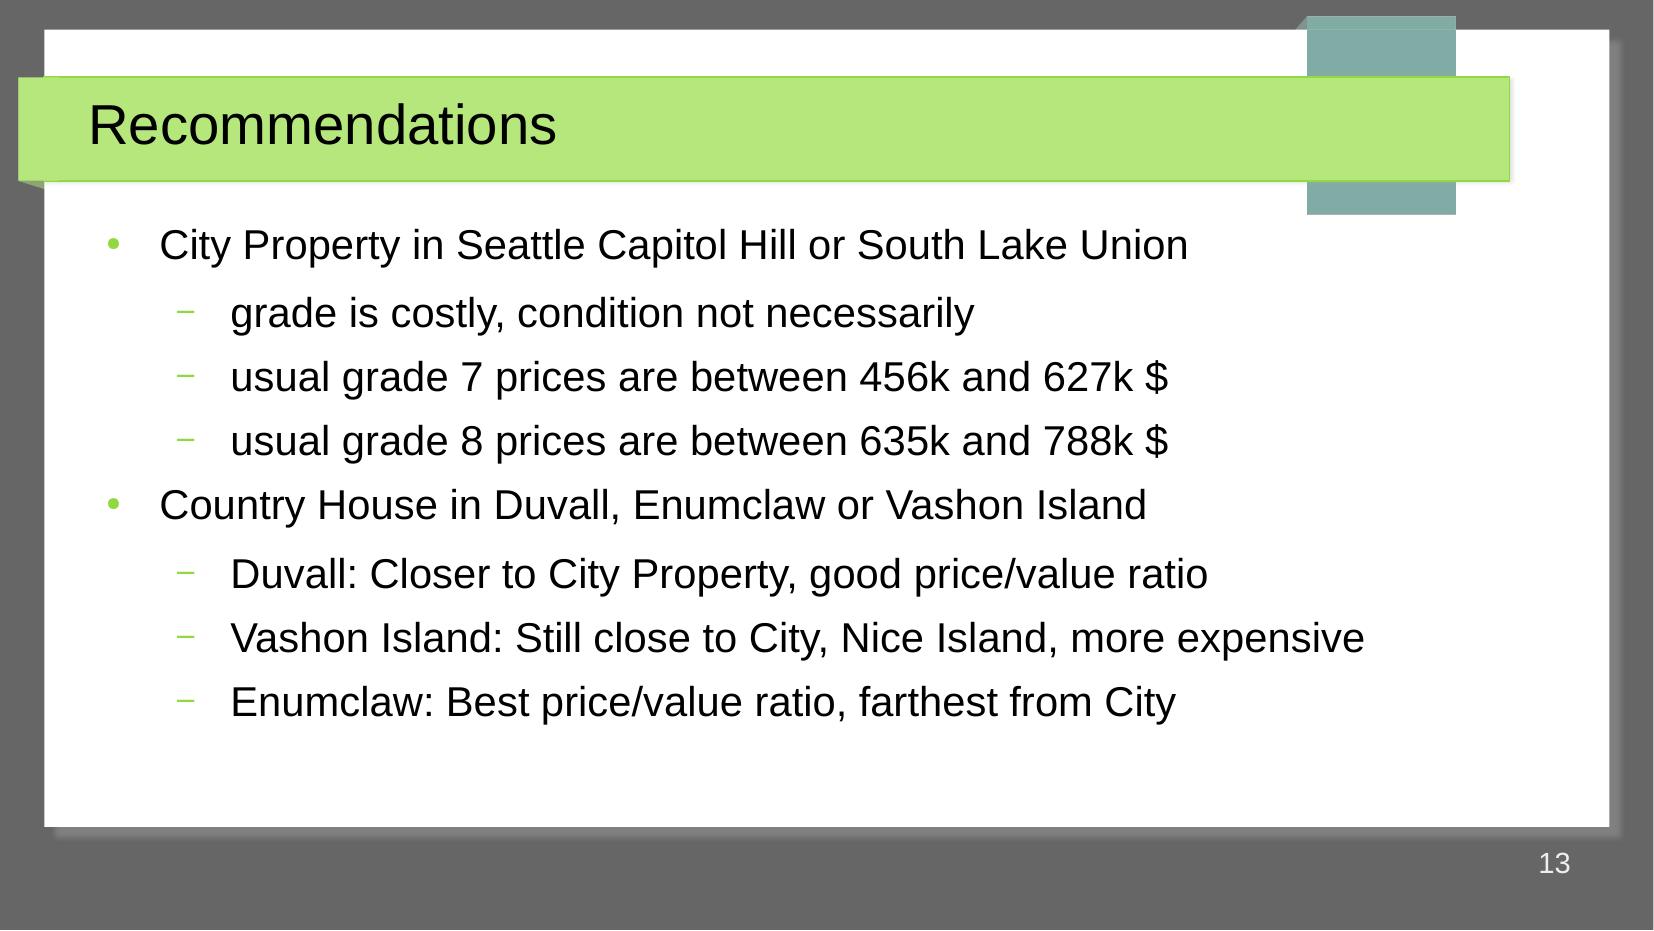

# Recommendations
City Property in Seattle Capitol Hill or South Lake Union
grade is costly, condition not necessarily
usual grade 7 prices are between 456k and 627k $
usual grade 8 prices are between 635k and 788k $
Country House in Duvall, Enumclaw or Vashon Island
Duvall: Closer to City Property, good price/value ratio
Vashon Island: Still close to City, Nice Island, more expensive
Enumclaw: Best price/value ratio, farthest from City
13